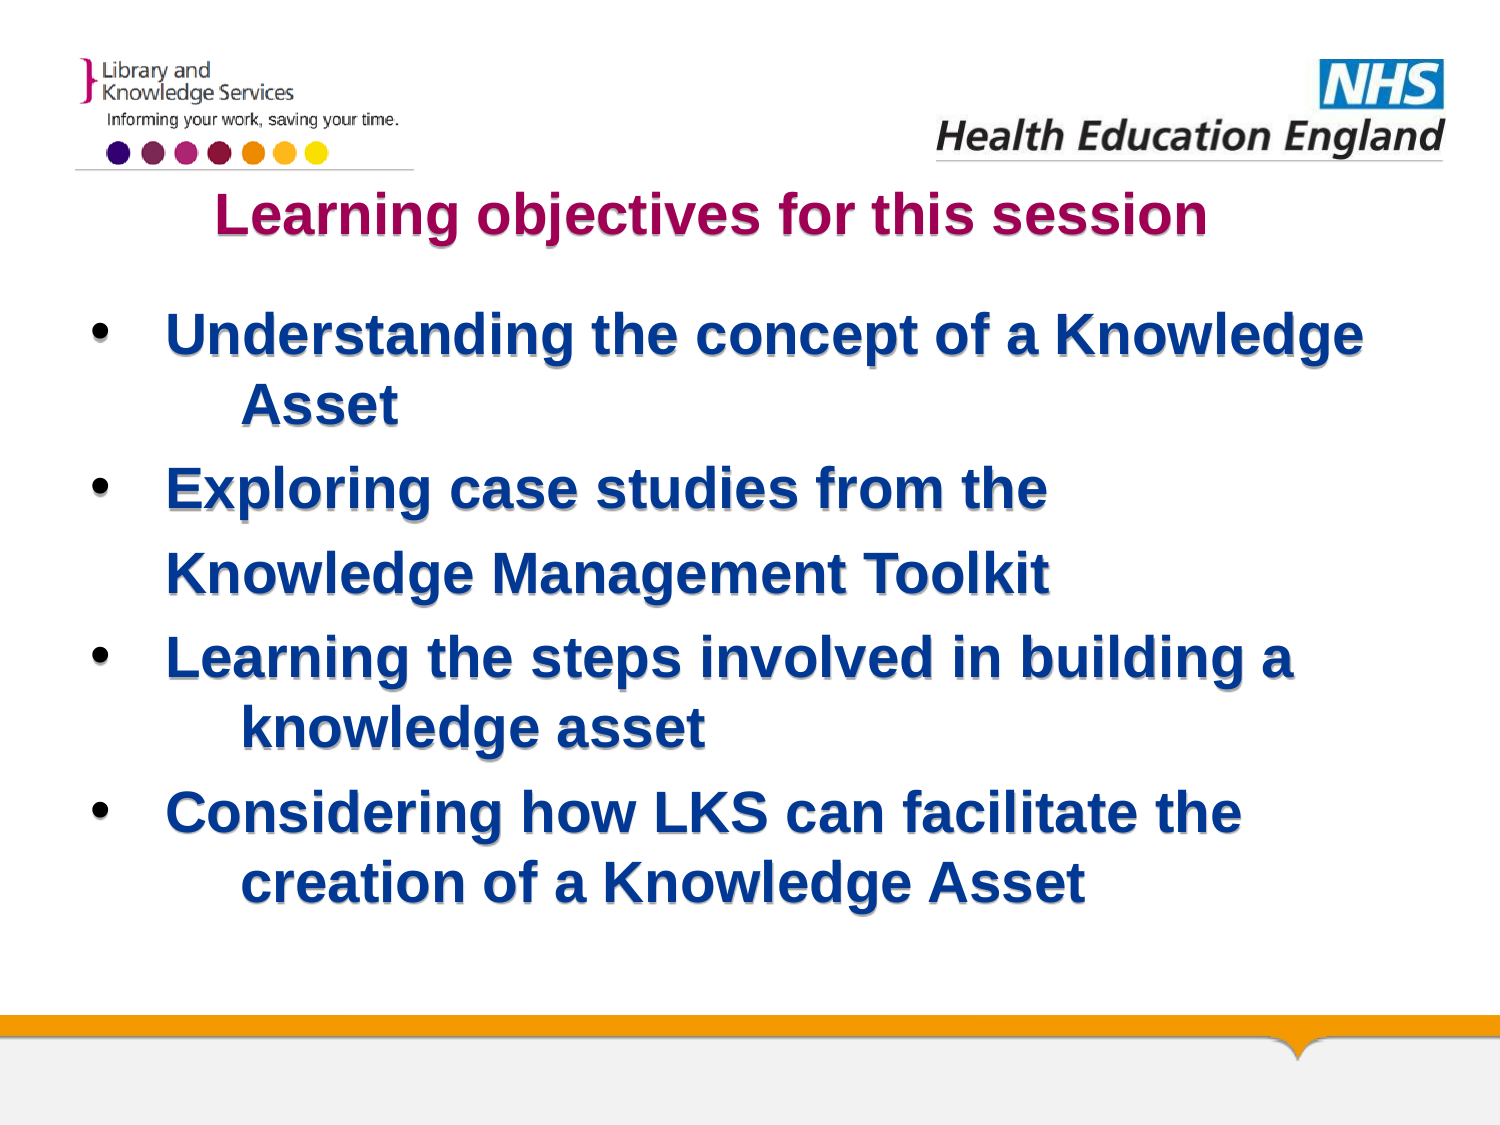

# Learning objectives for this session
Understanding the concept of a Knowledge Asset
Exploring case studies from the
	Knowledge Management Toolkit
Learning the steps involved in building a knowledge asset
Considering how LKS can facilitate the creation of a Knowledge Asset